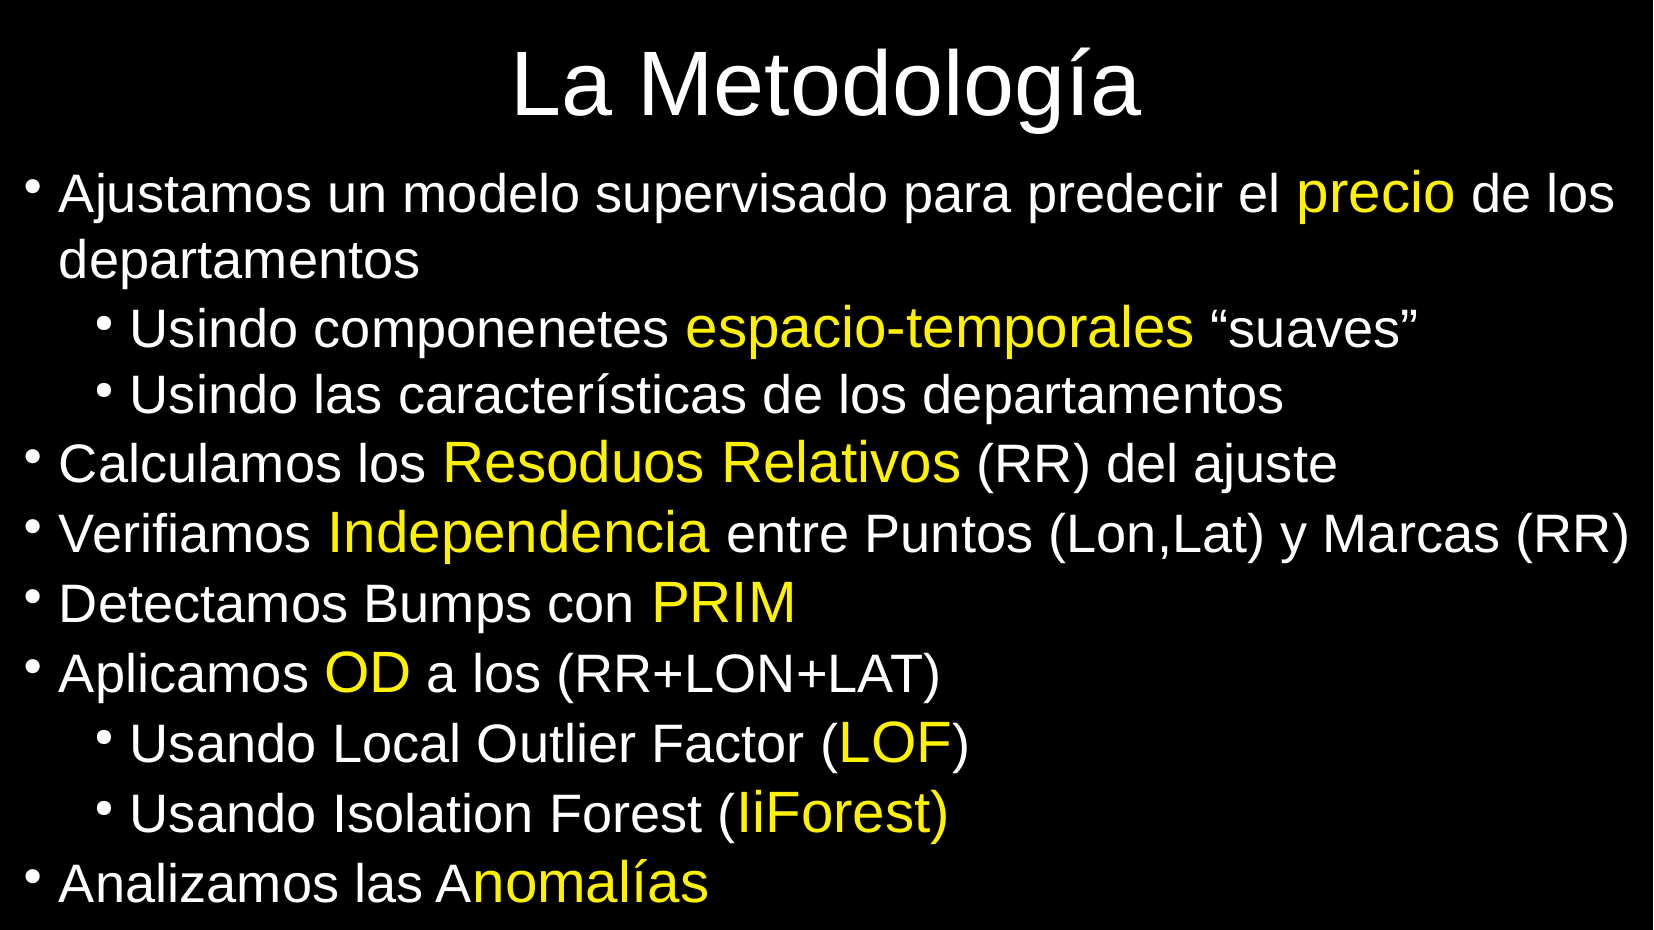

La Metodología
Ajustamos un modelo supervisado para predecir el precio de los departamentos
Usindo componenetes espacio-temporales “suaves”
Usindo las características de los departamentos
Calculamos los Resoduos Relativos (RR) del ajuste
Verifiamos Independencia entre Puntos (Lon,Lat) y Marcas (RR)
Detectamos Bumps con PRIM
Aplicamos OD a los (RR+LON+LAT)
Usando Local Outlier Factor (LOF)
Usando Isolation Forest (IiForest)
Analizamos las Anomalías